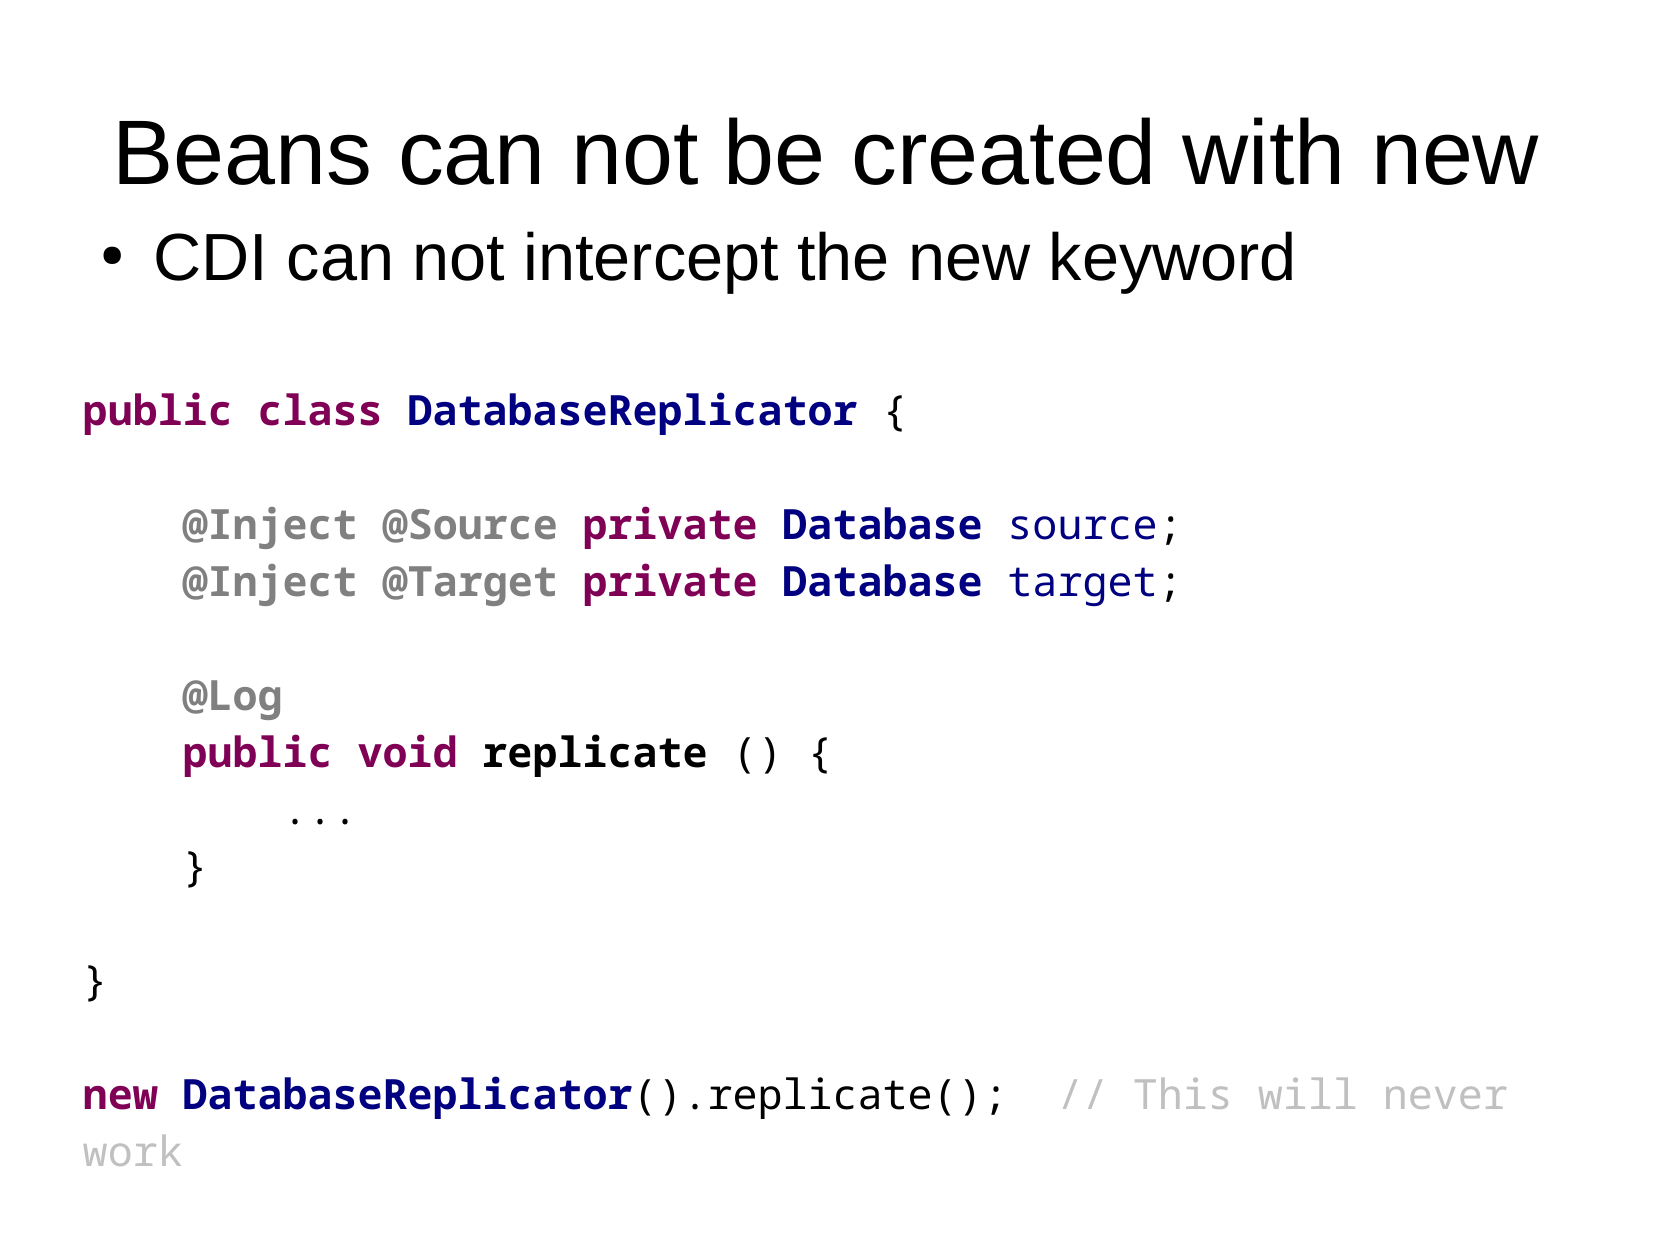

# Beans can not be created with new
CDI can not intercept the new keyword
public class DatabaseReplicator {
 @Inject @Source private Database source;
 @Inject @Target private Database target;
 @Log
 public void replicate () {
 ...
 }
}
new DatabaseReplicator().replicate(); // This will never work